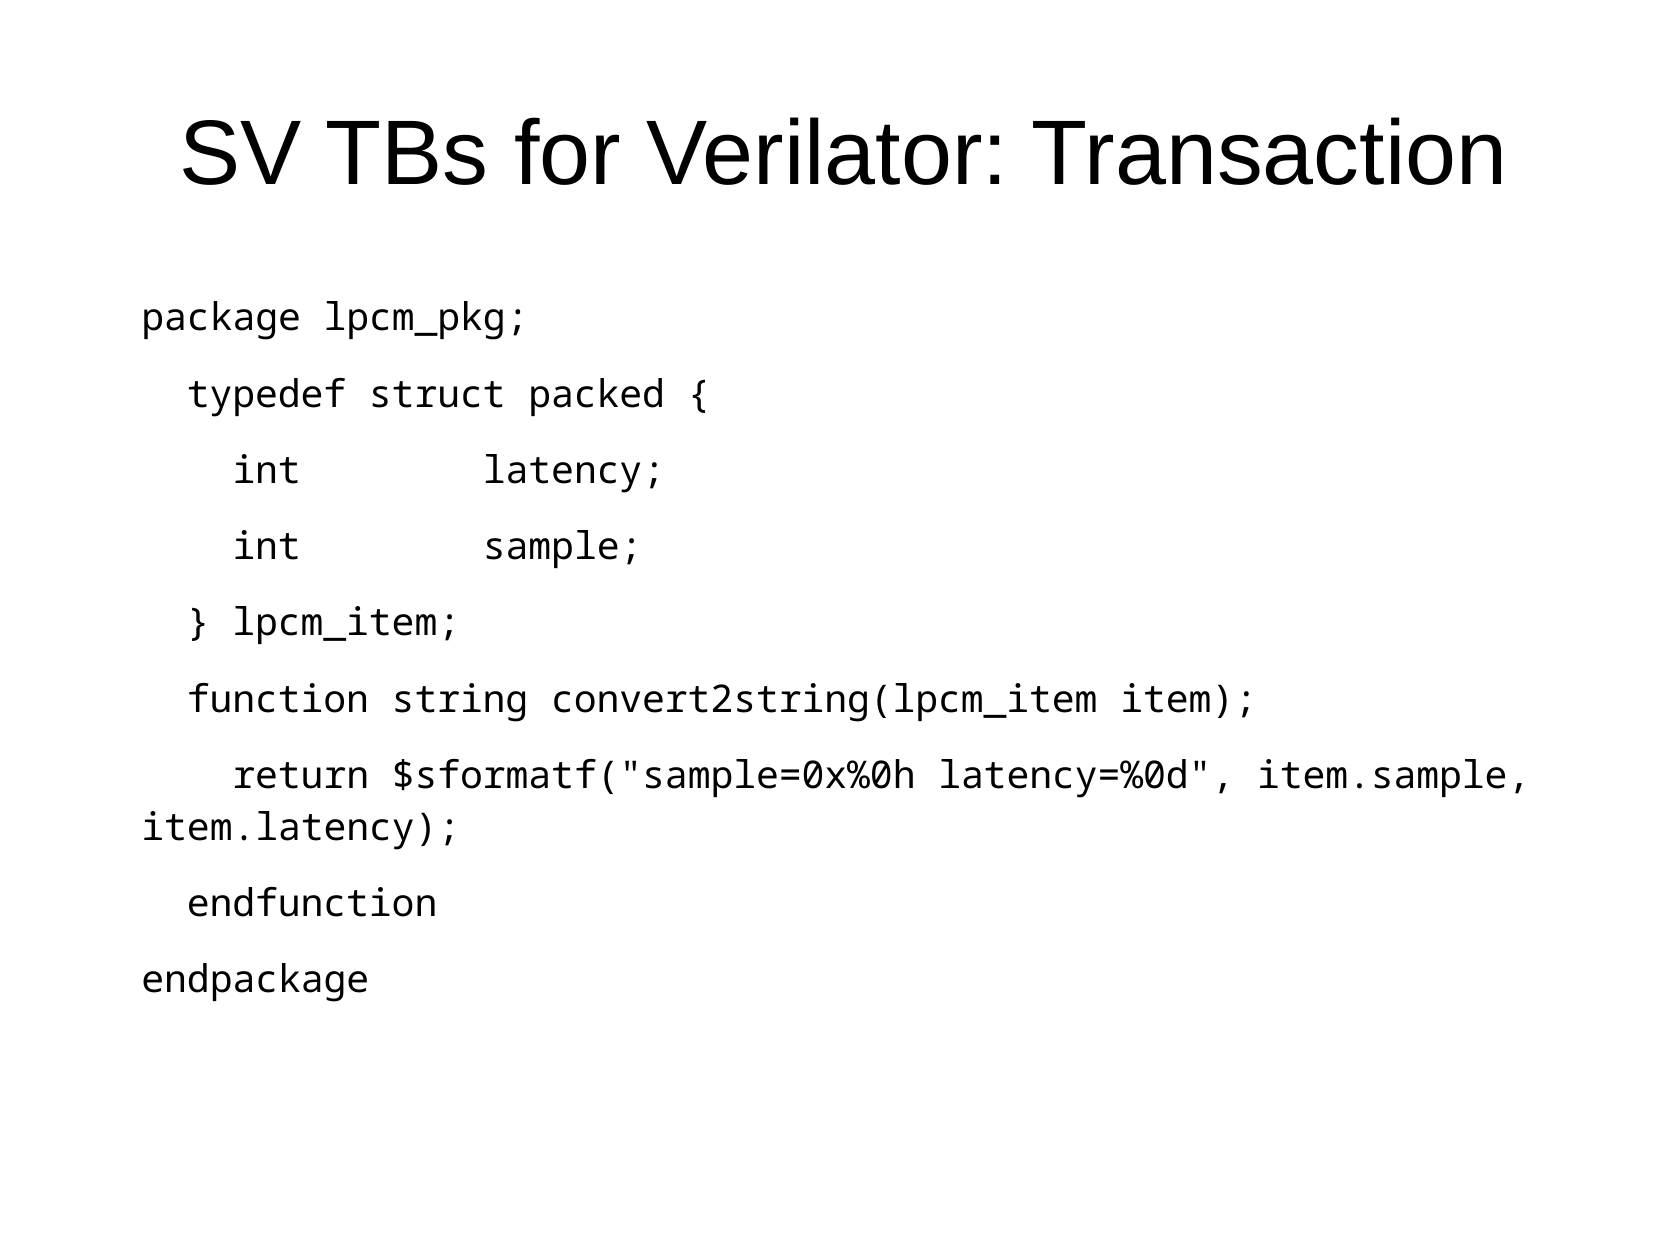

# SV TBs for Verilator: Transaction
package lpcm_pkg;
 typedef struct packed {
 int latency;
 int sample;
 } lpcm_item;
 function string convert2string(lpcm_item item);
 return $sformatf("sample=0x%0h latency=%0d", item.sample, item.latency);
 endfunction
endpackage